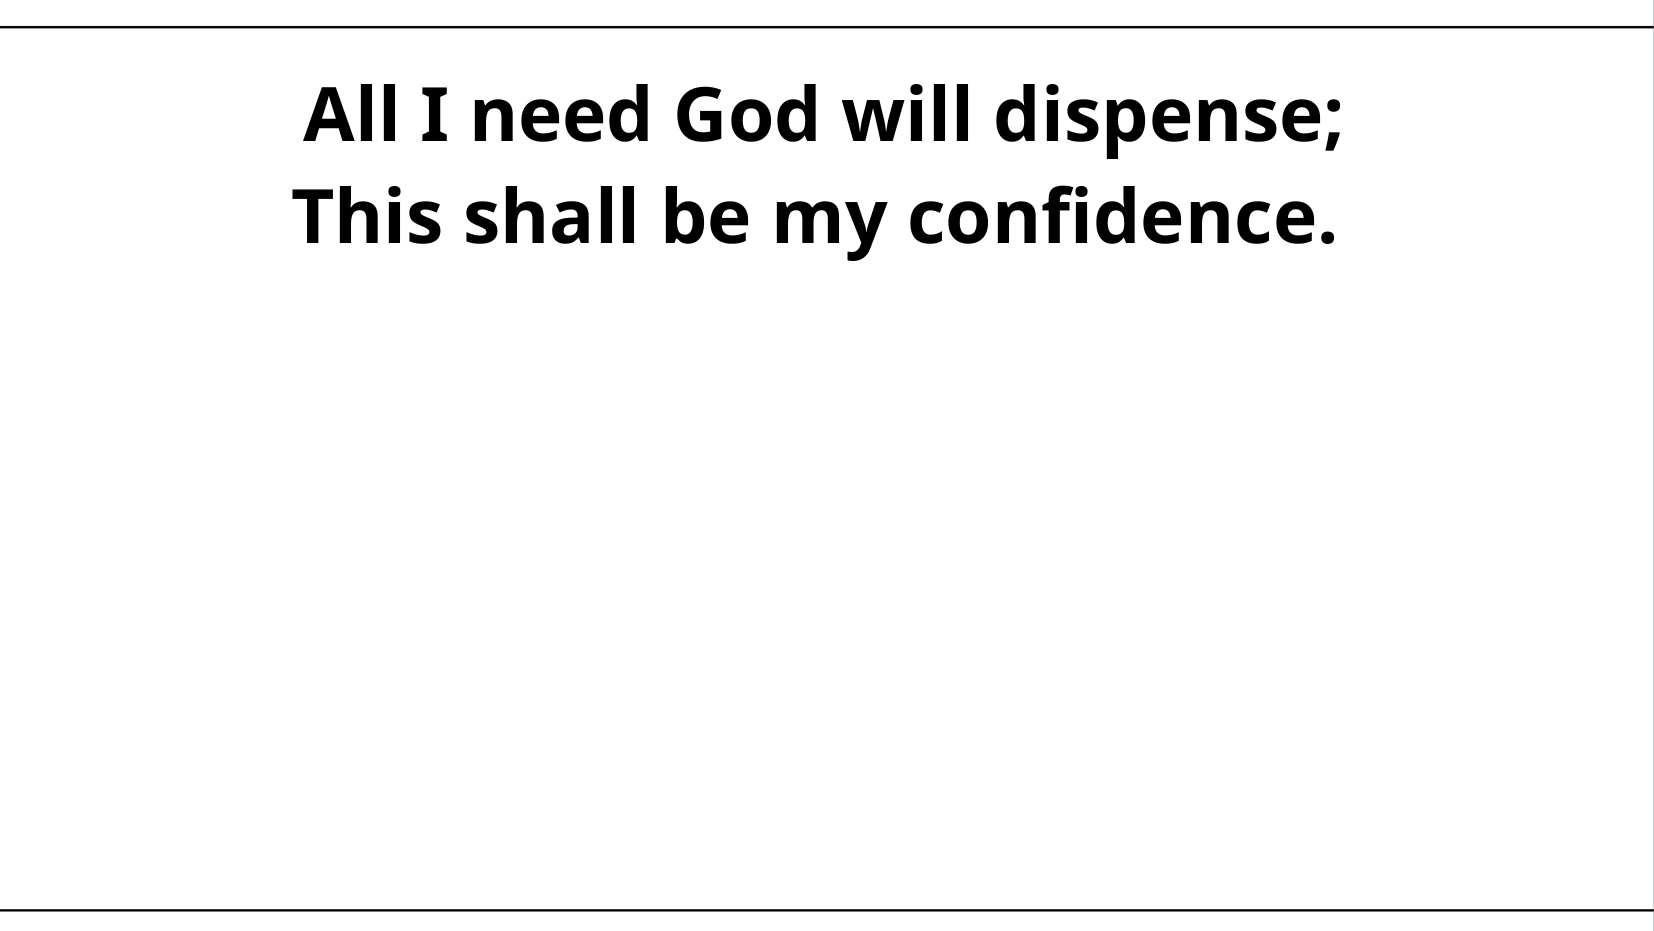

All I need God will dispense;
This shall be my confidence.